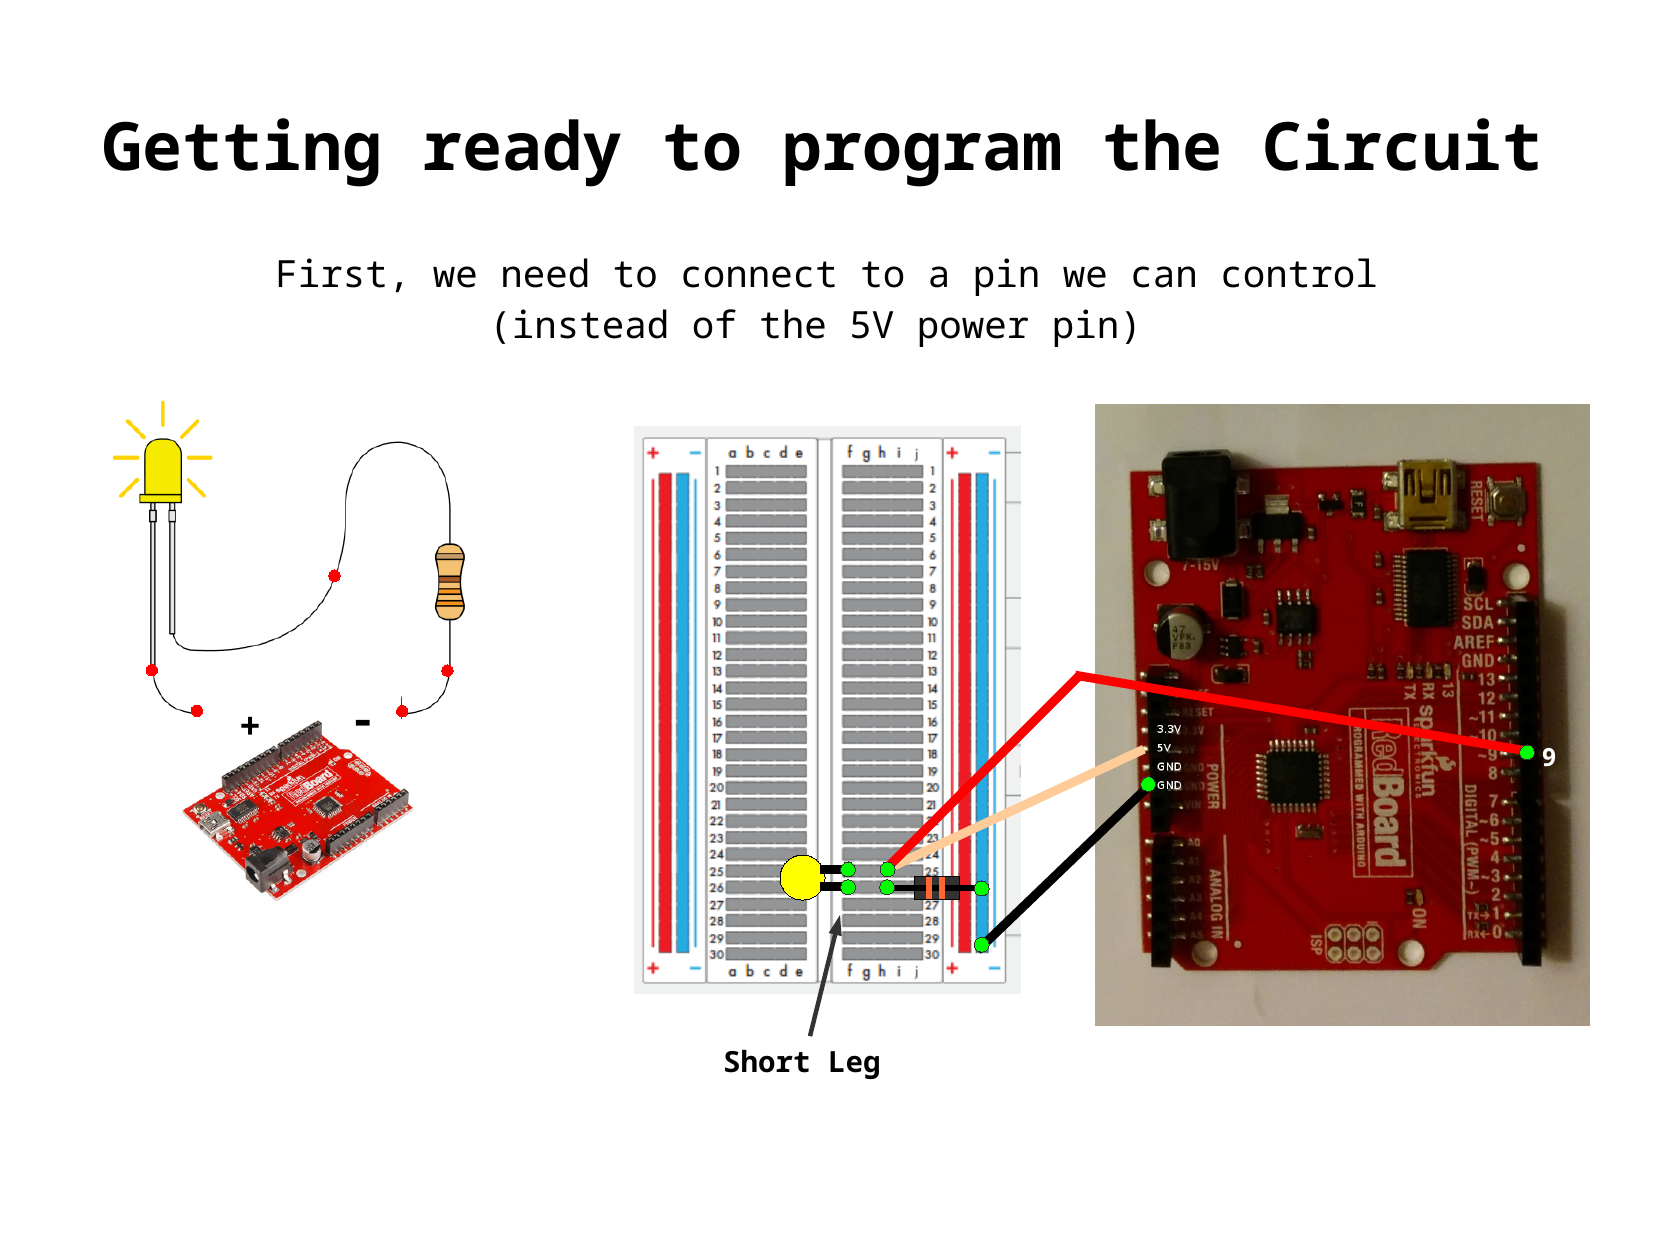

Getting ready to program the Circuit
First, we need to connect to a pin we can control
(instead of the 5V power pin)
-
+
9
Short Leg